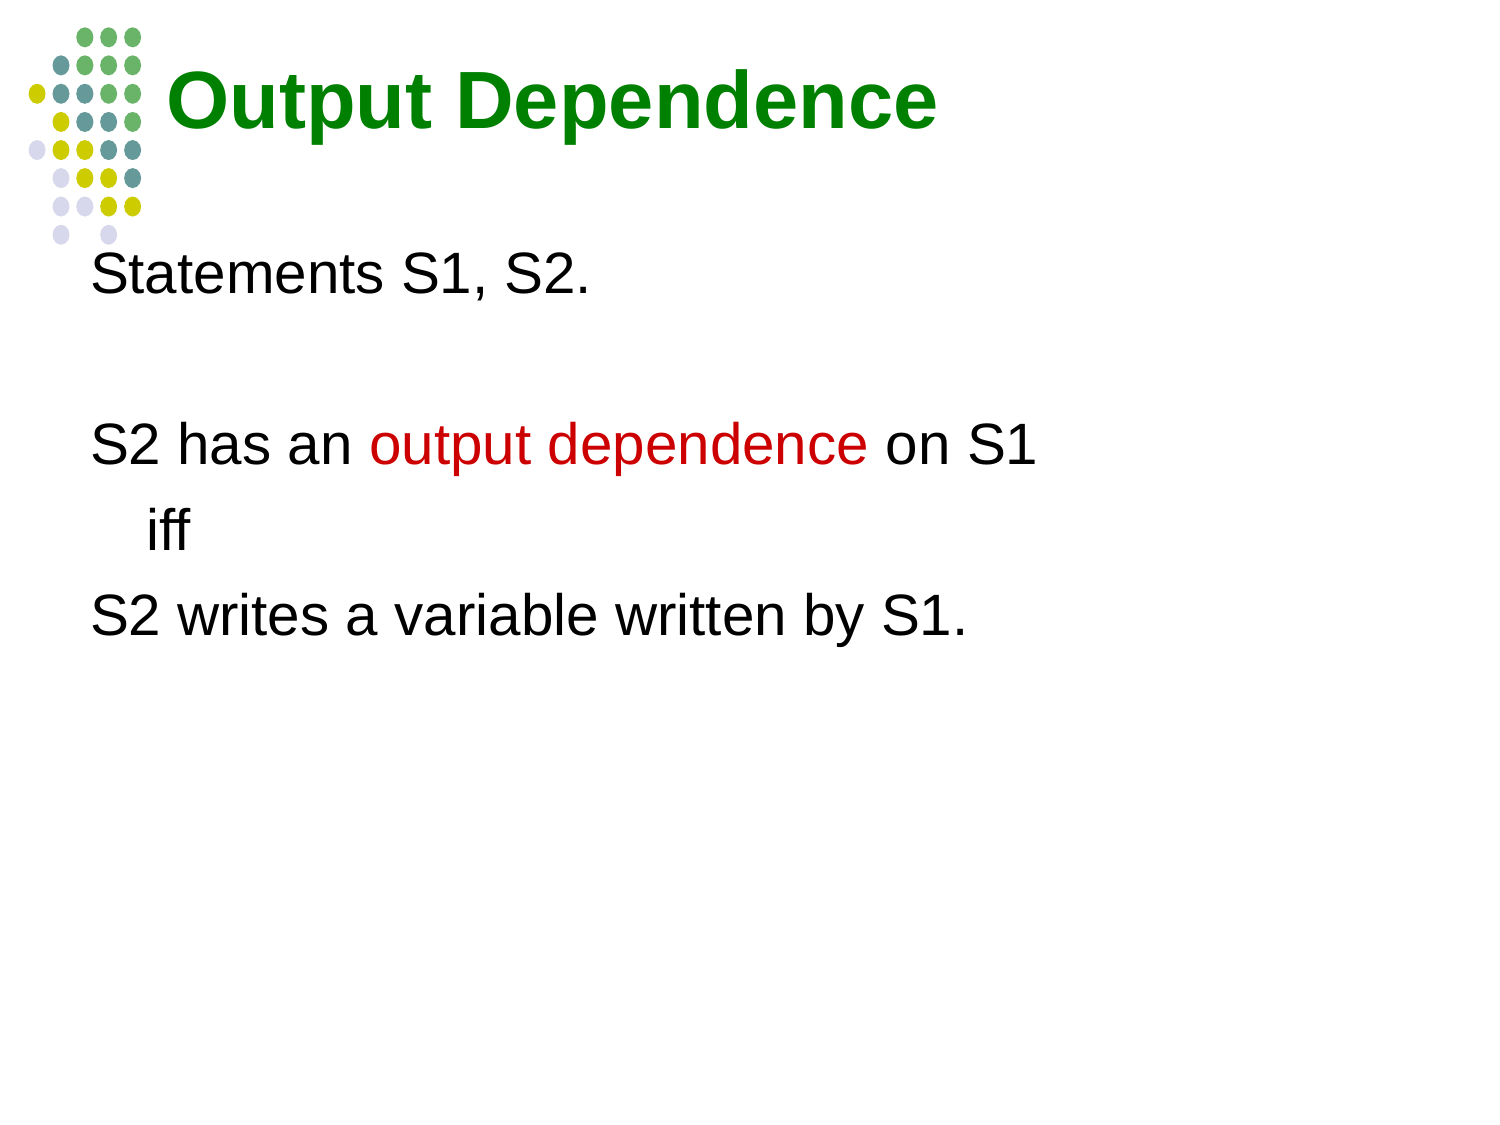

# Output Dependence
Statements S1, S2.
S2 has an output dependence on S1
	iff
S2 writes a variable written by S1.